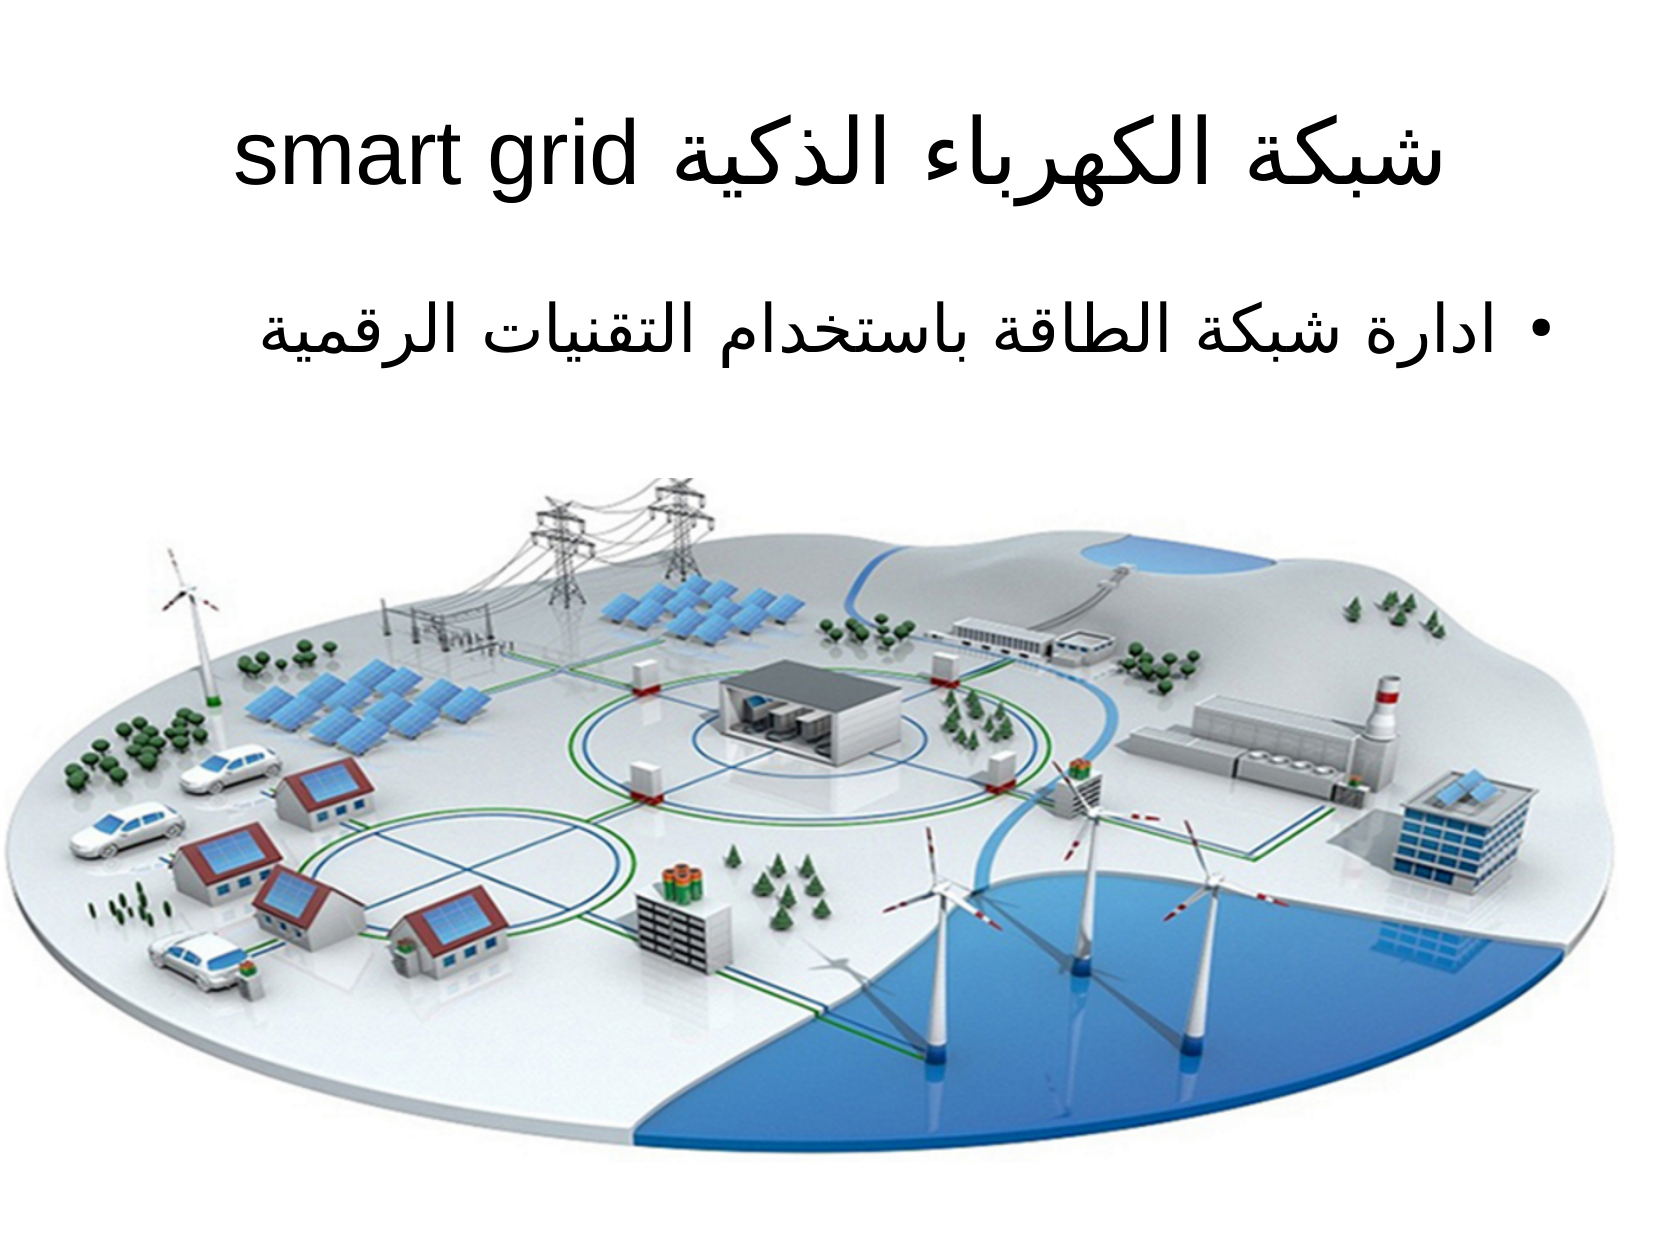

# شبكة الكهرباء الذكية smart grid
ادارة شبكة الطاقة باستخدام التقنيات الرقمية
43